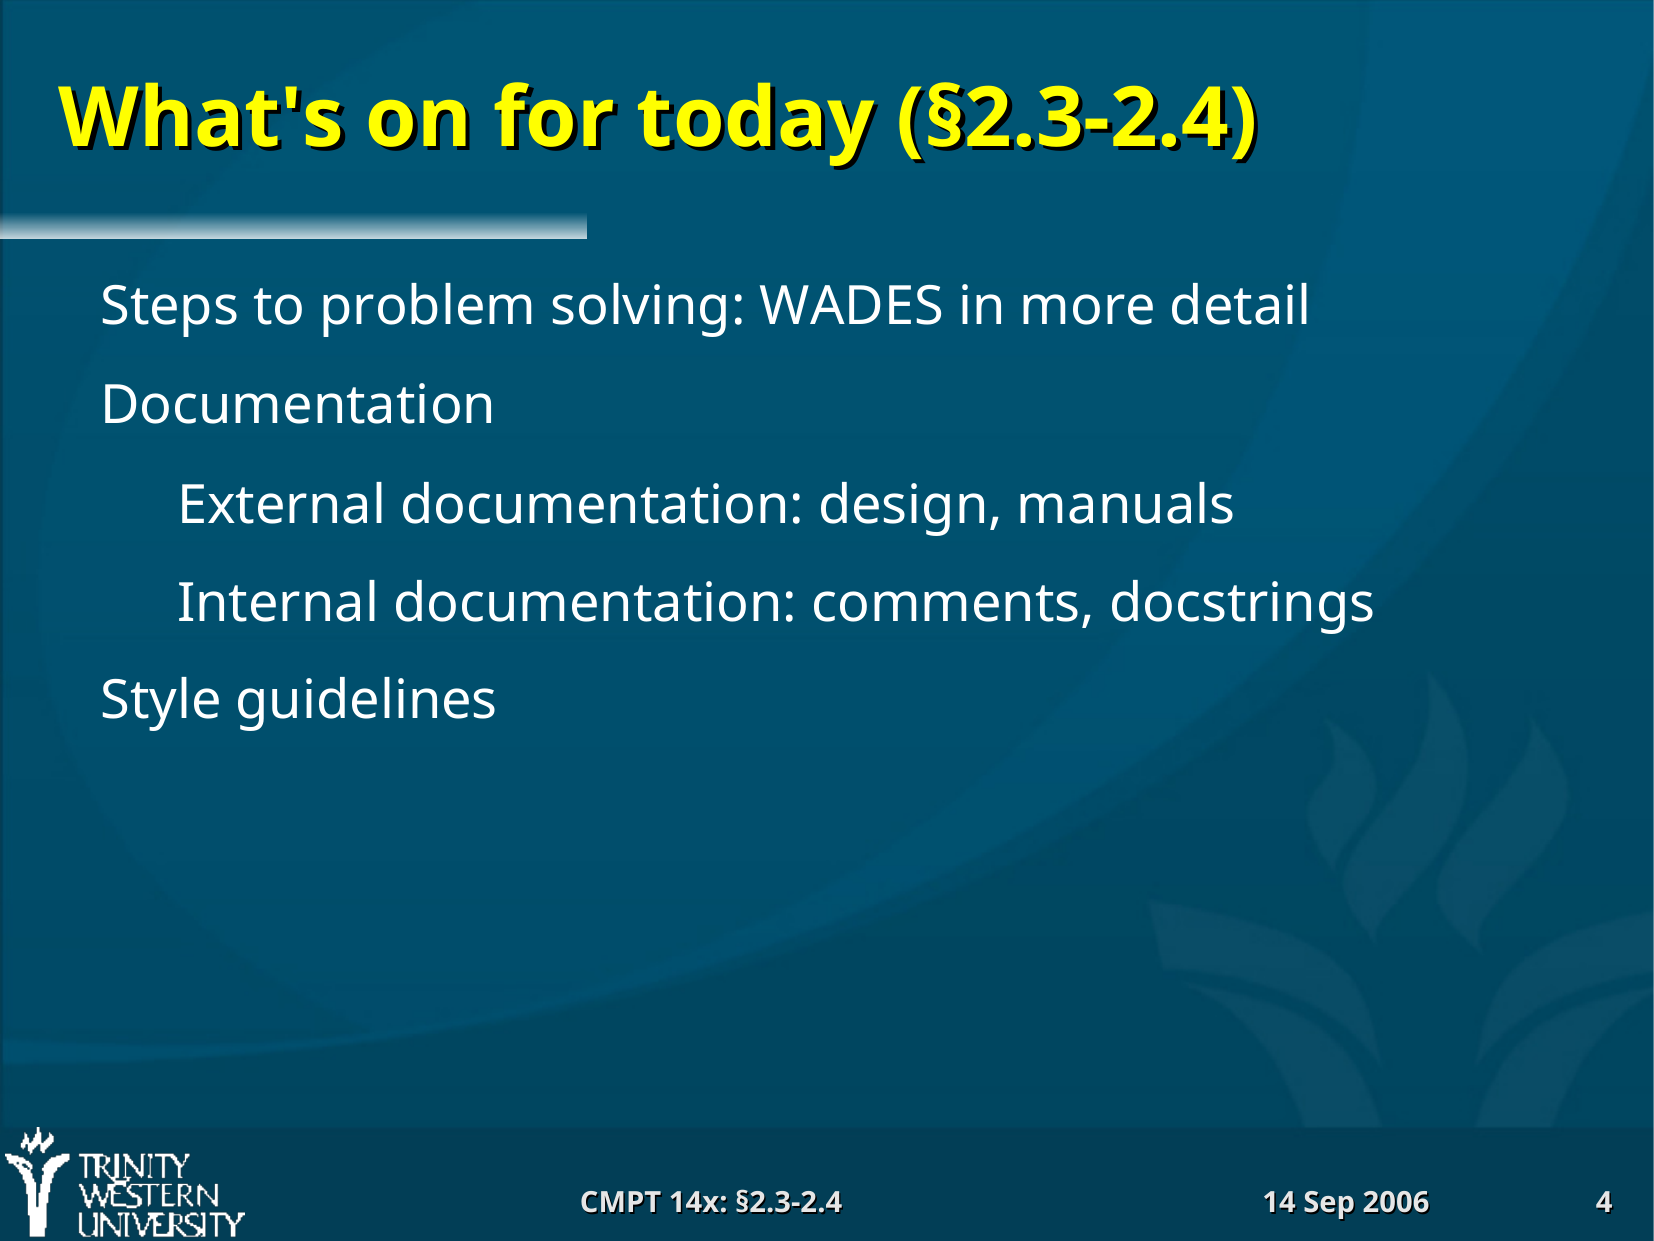

# What's on for today (§2.3-2.4)
Steps to problem solving: WADES in more detail
Documentation
External documentation: design, manuals
Internal documentation: comments, docstrings
Style guidelines
CMPT 14x: §2.3-2.4
14 Sep 2006
4